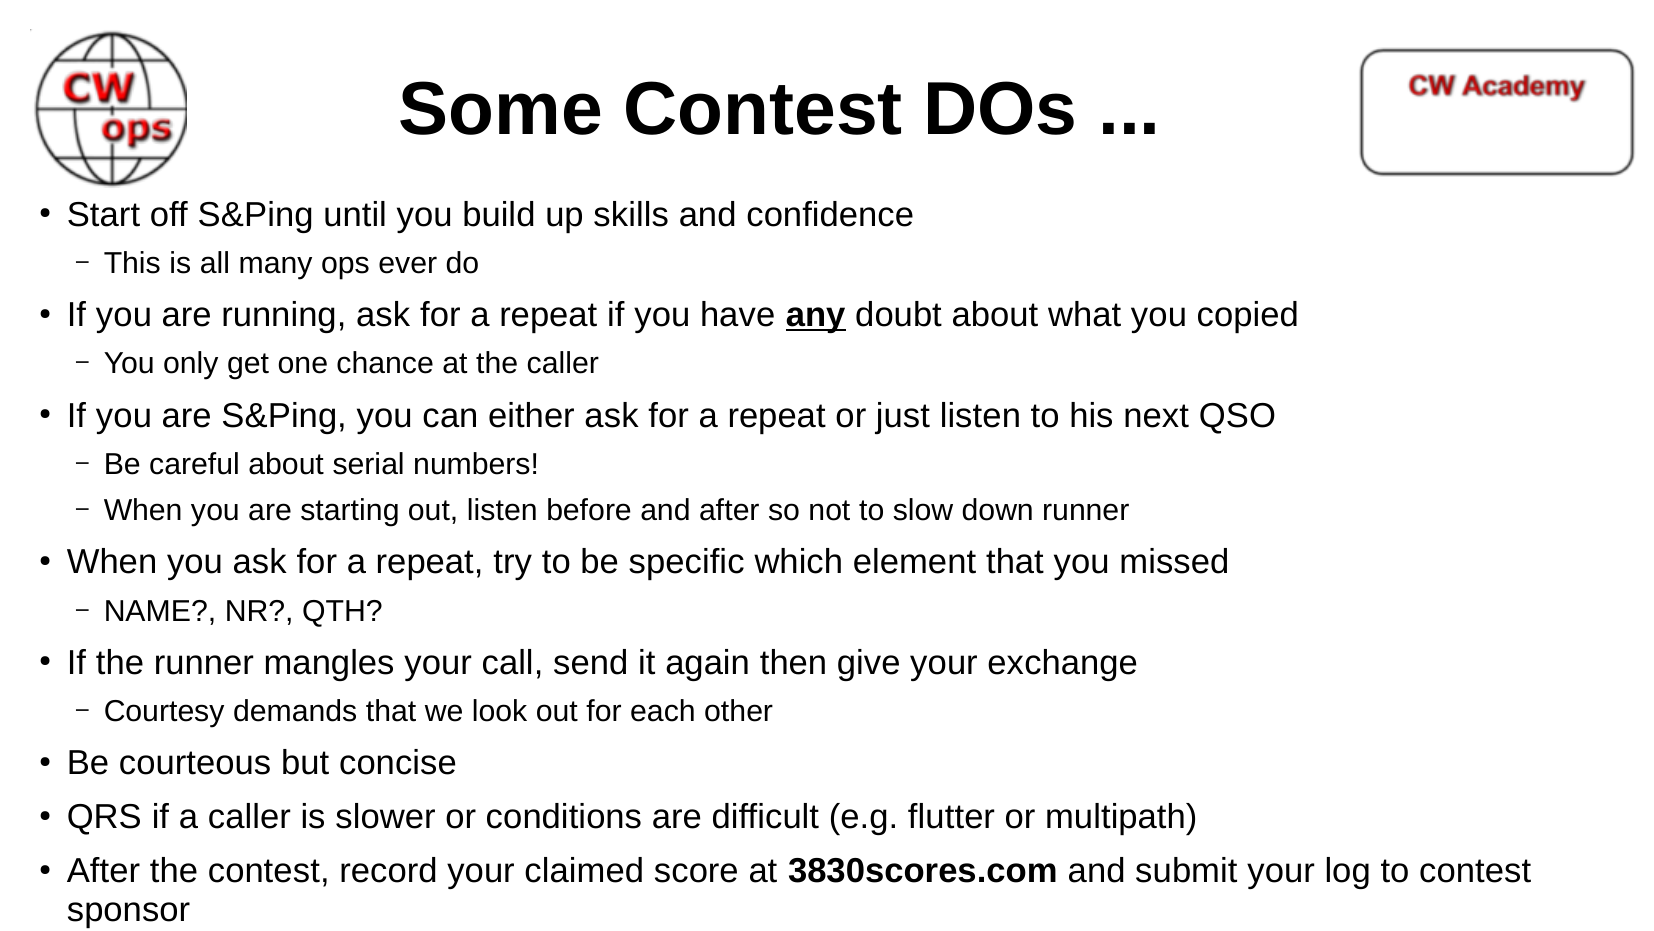

# Some Contest DOs ...
Start off S&Ping until you build up skills and confidence
This is all many ops ever do
If you are running, ask for a repeat if you have any doubt about what you copied
You only get one chance at the caller
If you are S&Ping, you can either ask for a repeat or just listen to his next QSO
Be careful about serial numbers!
When you are starting out, listen before and after so not to slow down runner
When you ask for a repeat, try to be specific which element that you missed
NAME?, NR?, QTH?
If the runner mangles your call, send it again then give your exchange
Courtesy demands that we look out for each other
Be courteous but concise
QRS if a caller is slower or conditions are difficult (e.g. flutter or multipath)
After the contest, record your claimed score at 3830scores.com and submit your log to contest sponsor